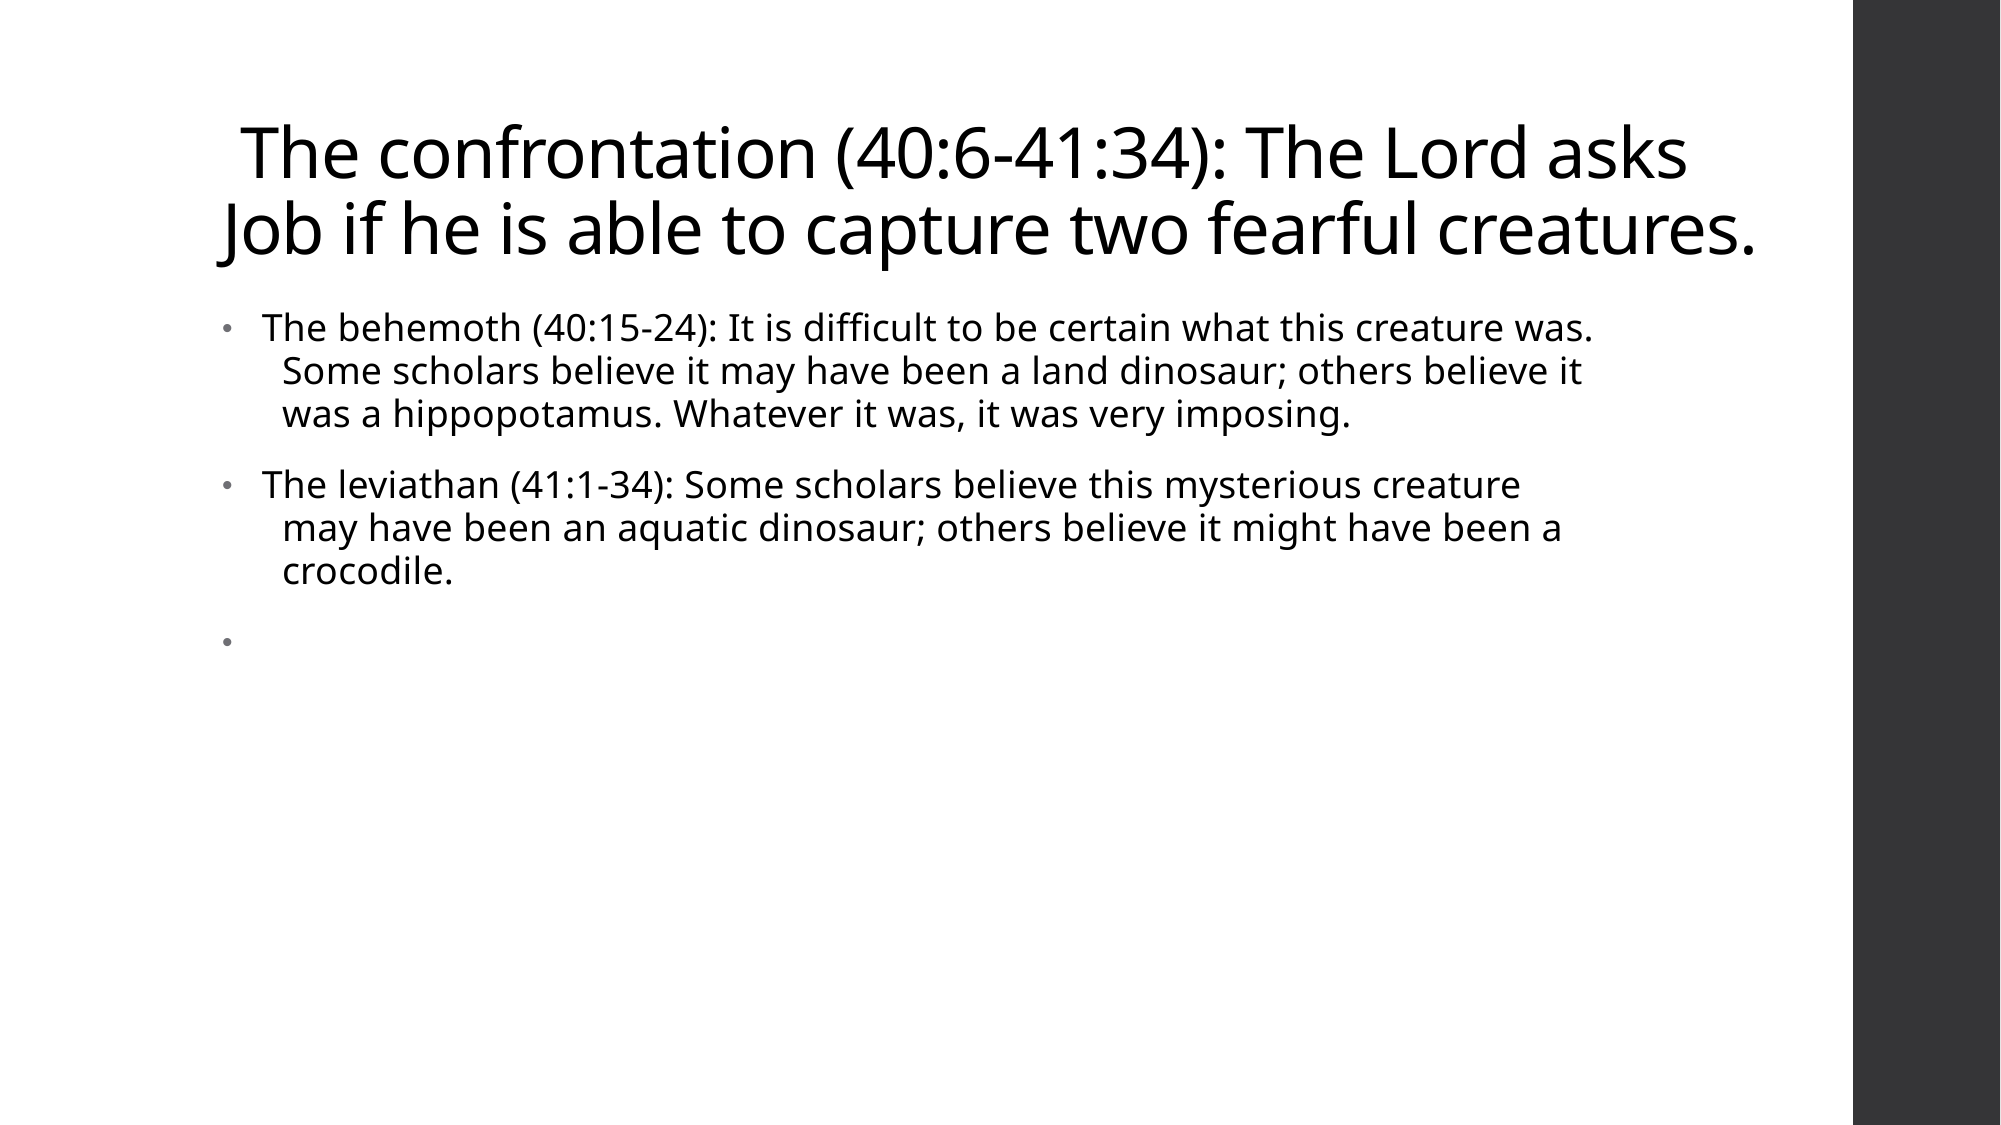

# The confrontation (40:6-41:34): The Lord asks Job if he is able to capture two fearful creatures.
 The behemoth (40:15-24): It is difficult to be certain what this creature was. Some scholars believe it may have been a land dinosaur; others believe it was a hippopotamus. Whatever it was, it was very imposing.
 The leviathan (41:1-34): Some scholars believe this mysterious creature may have been an aquatic dinosaur; others believe it might have been a crocodile.